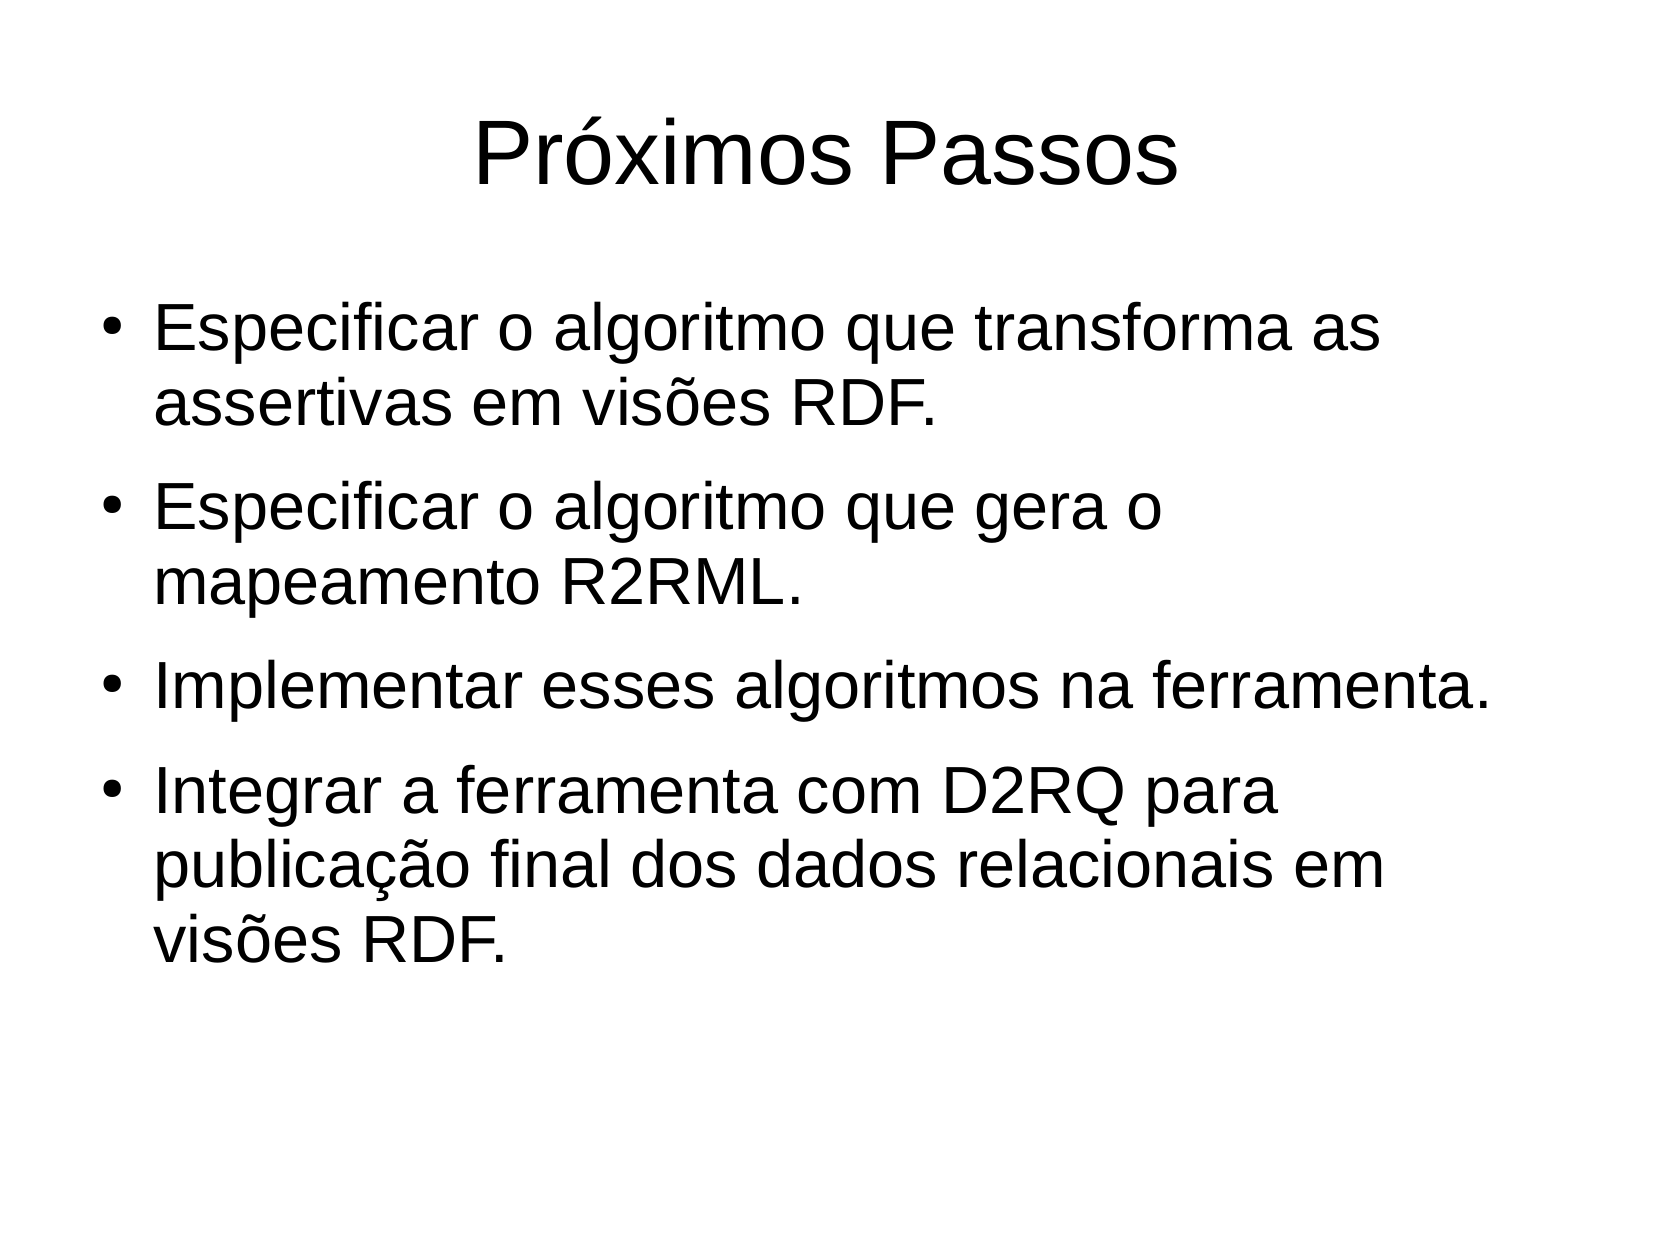

# Próximos Passos
Especificar o algoritmo que transforma as assertivas em visões RDF.
Especificar o algoritmo que gera o mapeamento R2RML.
Implementar esses algoritmos na ferramenta.
Integrar a ferramenta com D2RQ para publicação final dos dados relacionais em visões RDF.